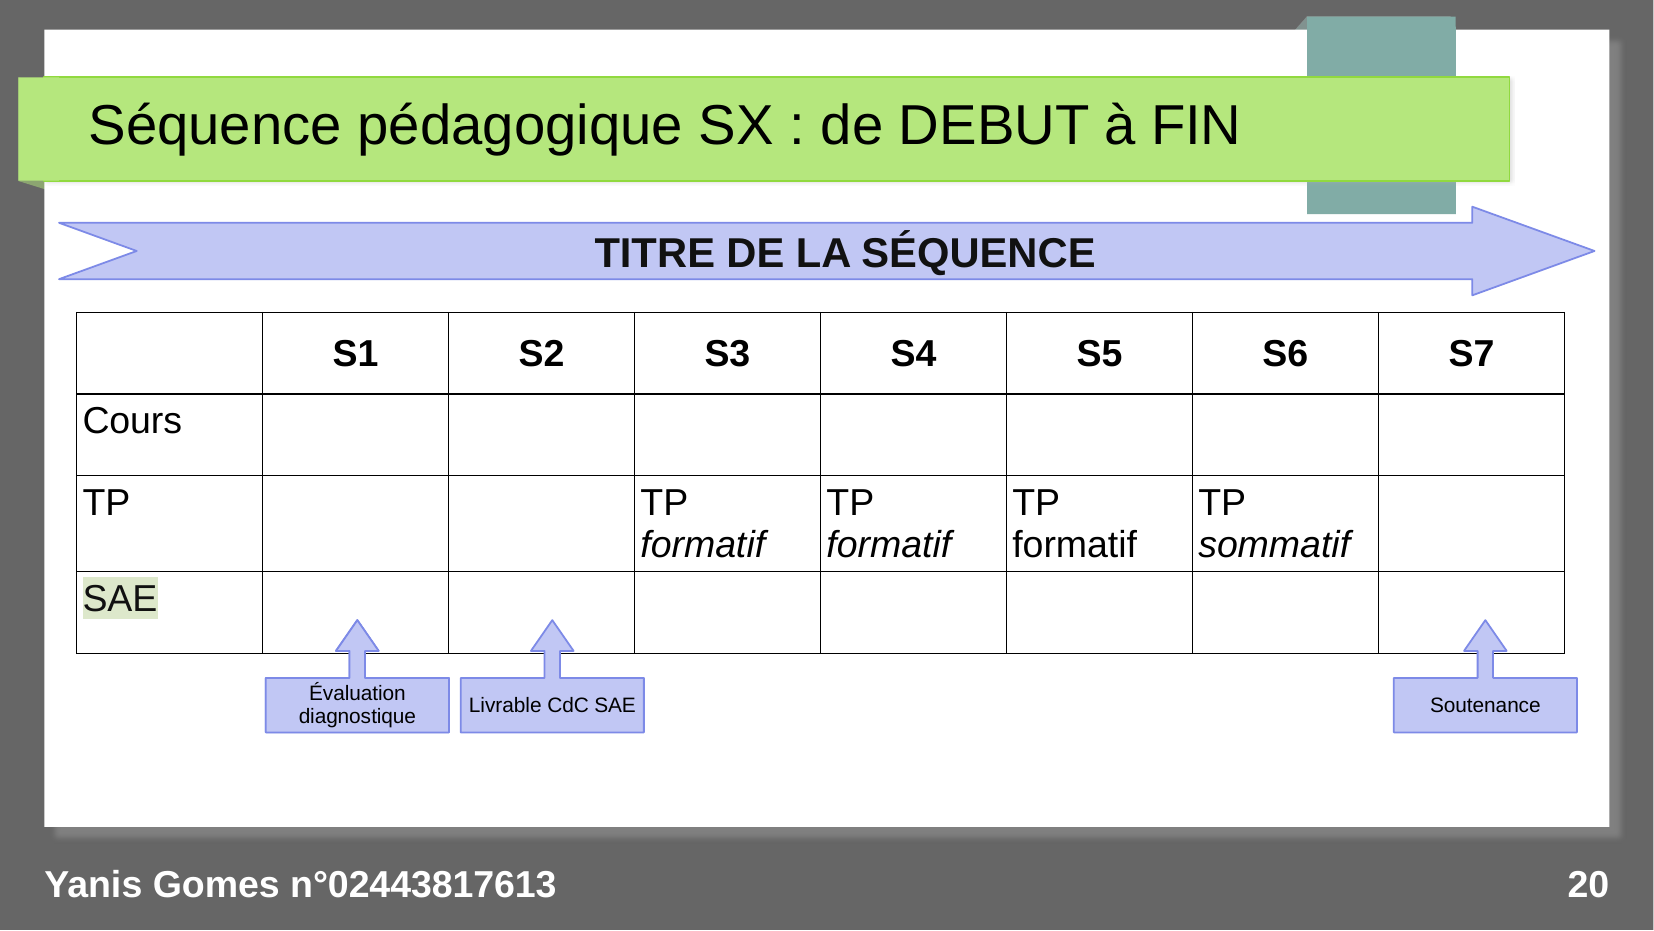

# Séquence pédagogique SX : de DEBUT à FIN
TITRE DE LA SÉQUENCE
| | S1 | S2 | S3 | S4 | S5 | S6 | S7 |
| --- | --- | --- | --- | --- | --- | --- | --- |
| Cours | | | | | | | |
| TP | | | TP formatif | TP formatif | TP formatif | TP sommatif | |
| SAE | | | | | | | |
Évaluation
diagnostique
Évaluation
diagnostique
Livrable CdC SAE
Soutenance
Yanis Gomes n°02443817613